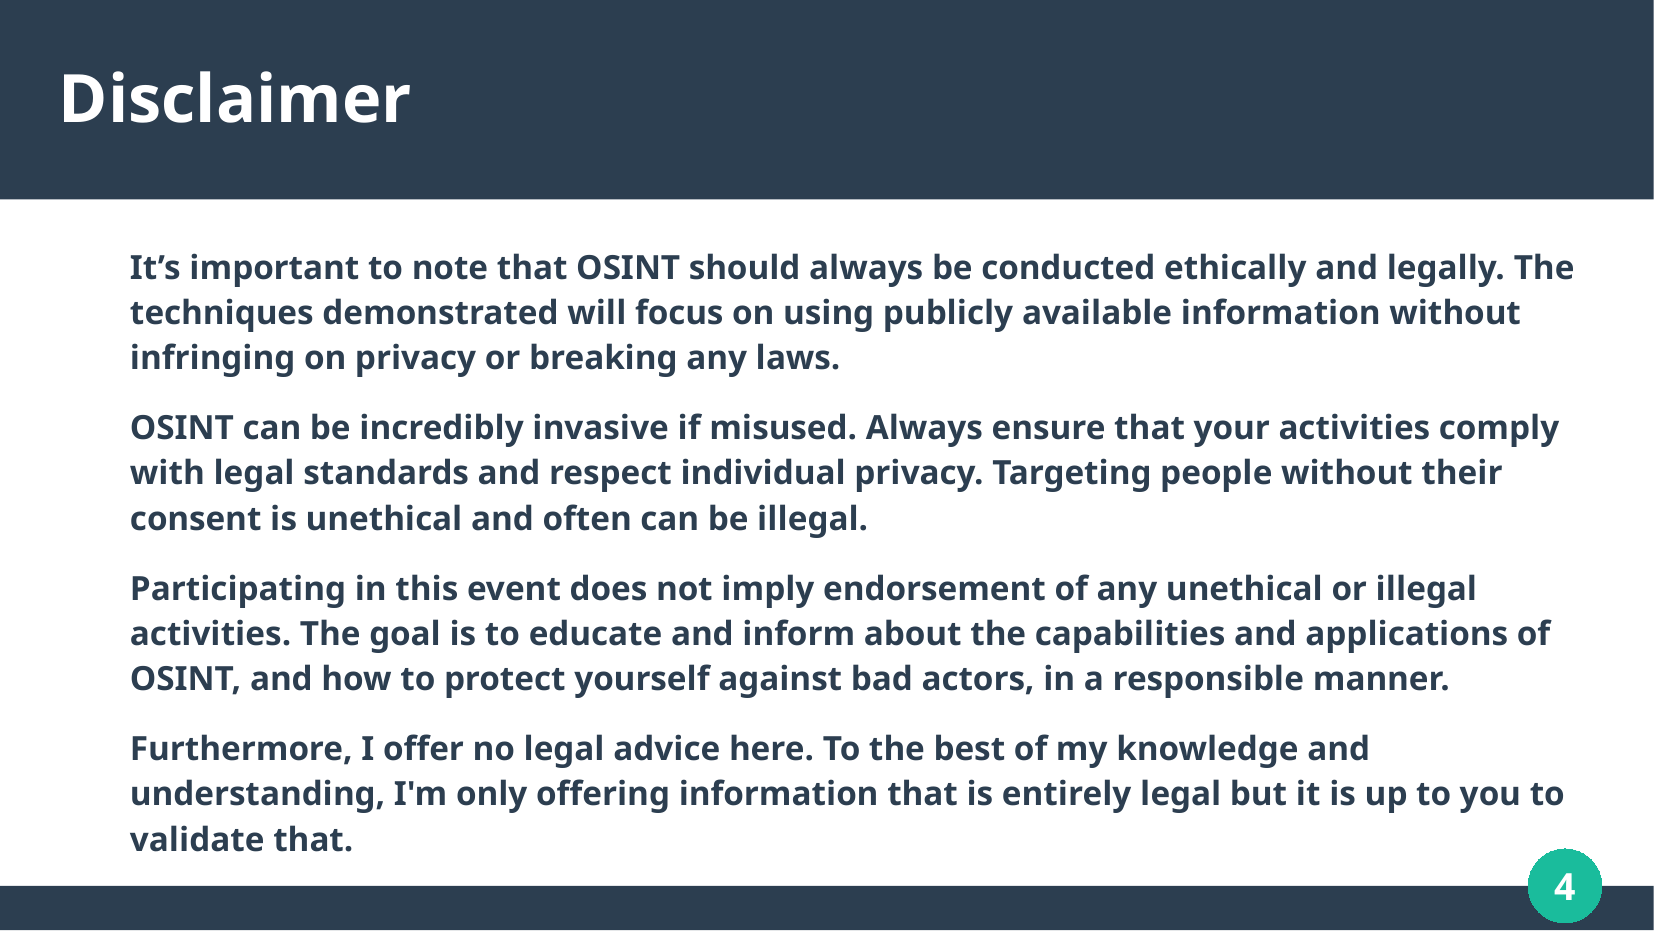

# Disclaimer
It’s important to note that OSINT should always be conducted ethically and legally. The techniques demonstrated will focus on using publicly available information without infringing on privacy or breaking any laws.
OSINT can be incredibly invasive if misused. Always ensure that your activities comply with legal standards and respect individual privacy. Targeting people without their consent is unethical and often can be illegal.
Participating in this event does not imply endorsement of any unethical or illegal activities. The goal is to educate and inform about the capabilities and applications of OSINT, and how to protect yourself against bad actors, in a responsible manner.
Furthermore, I offer no legal advice here. To the best of my knowledge and understanding, I'm only offering information that is entirely legal but it is up to you to validate that.
4